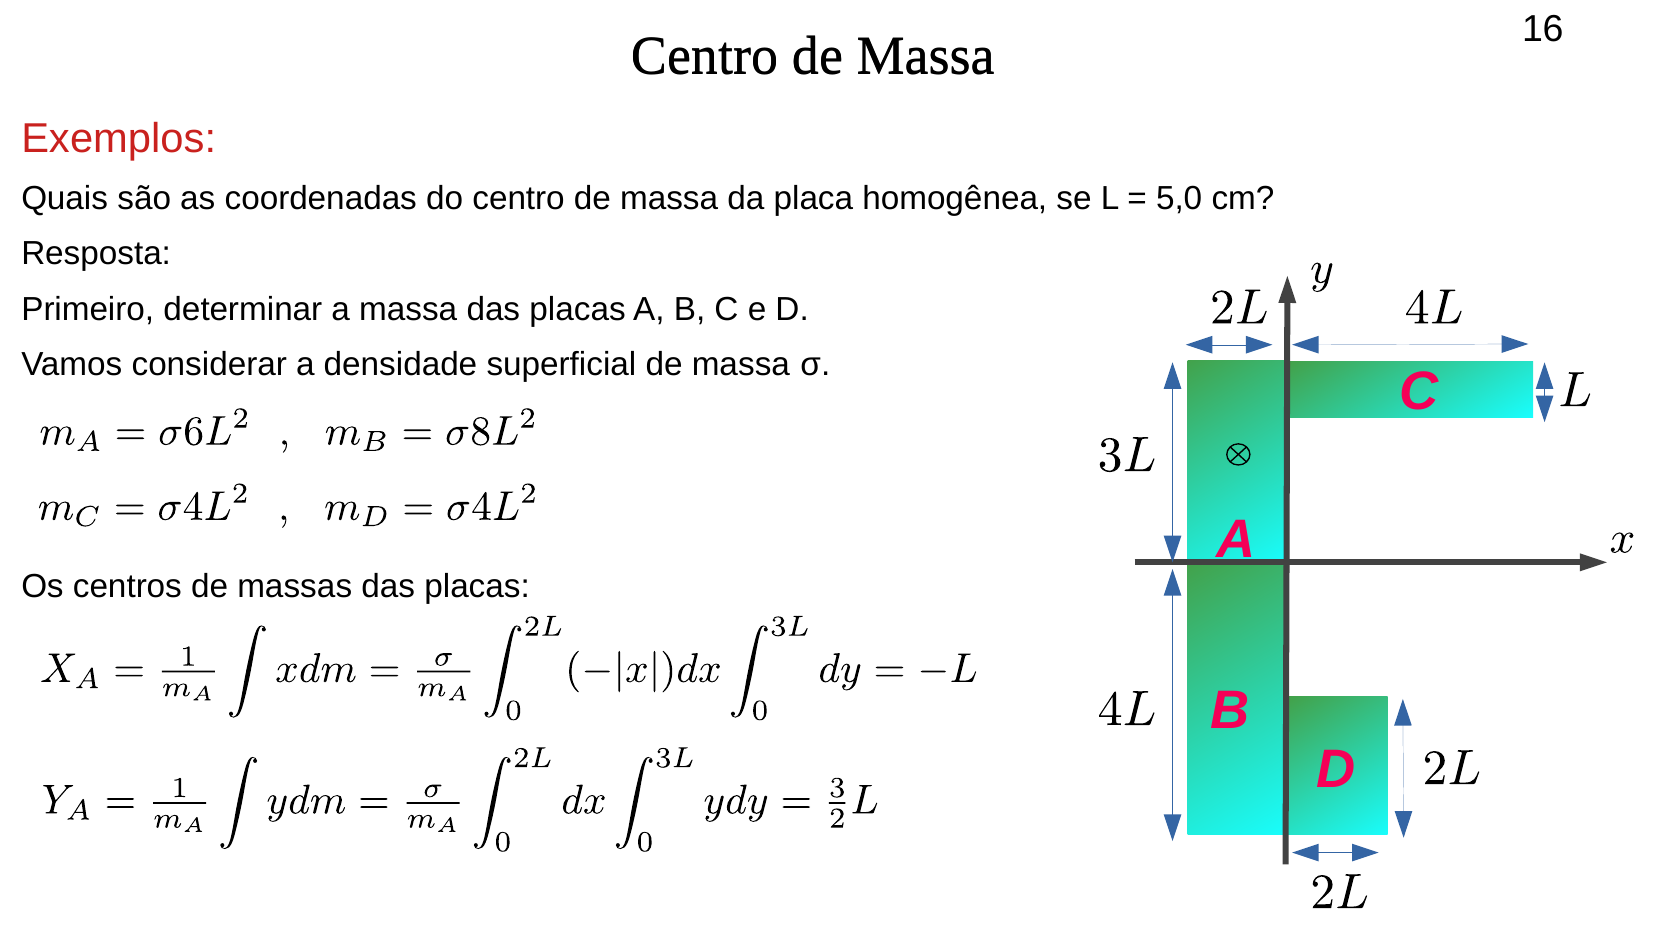

Centro de Massa
Centro de Massa
Exemplos:
Quais são as coordenadas do centro de massa da placa homogênea, se L = 5,0 cm?
Resposta:
Primeiro, determinar a massa das placas A, B, C e D.
Vamos considerar a densidade superficial de massa σ.
Os centros de massas das placas:
C
A
B
D